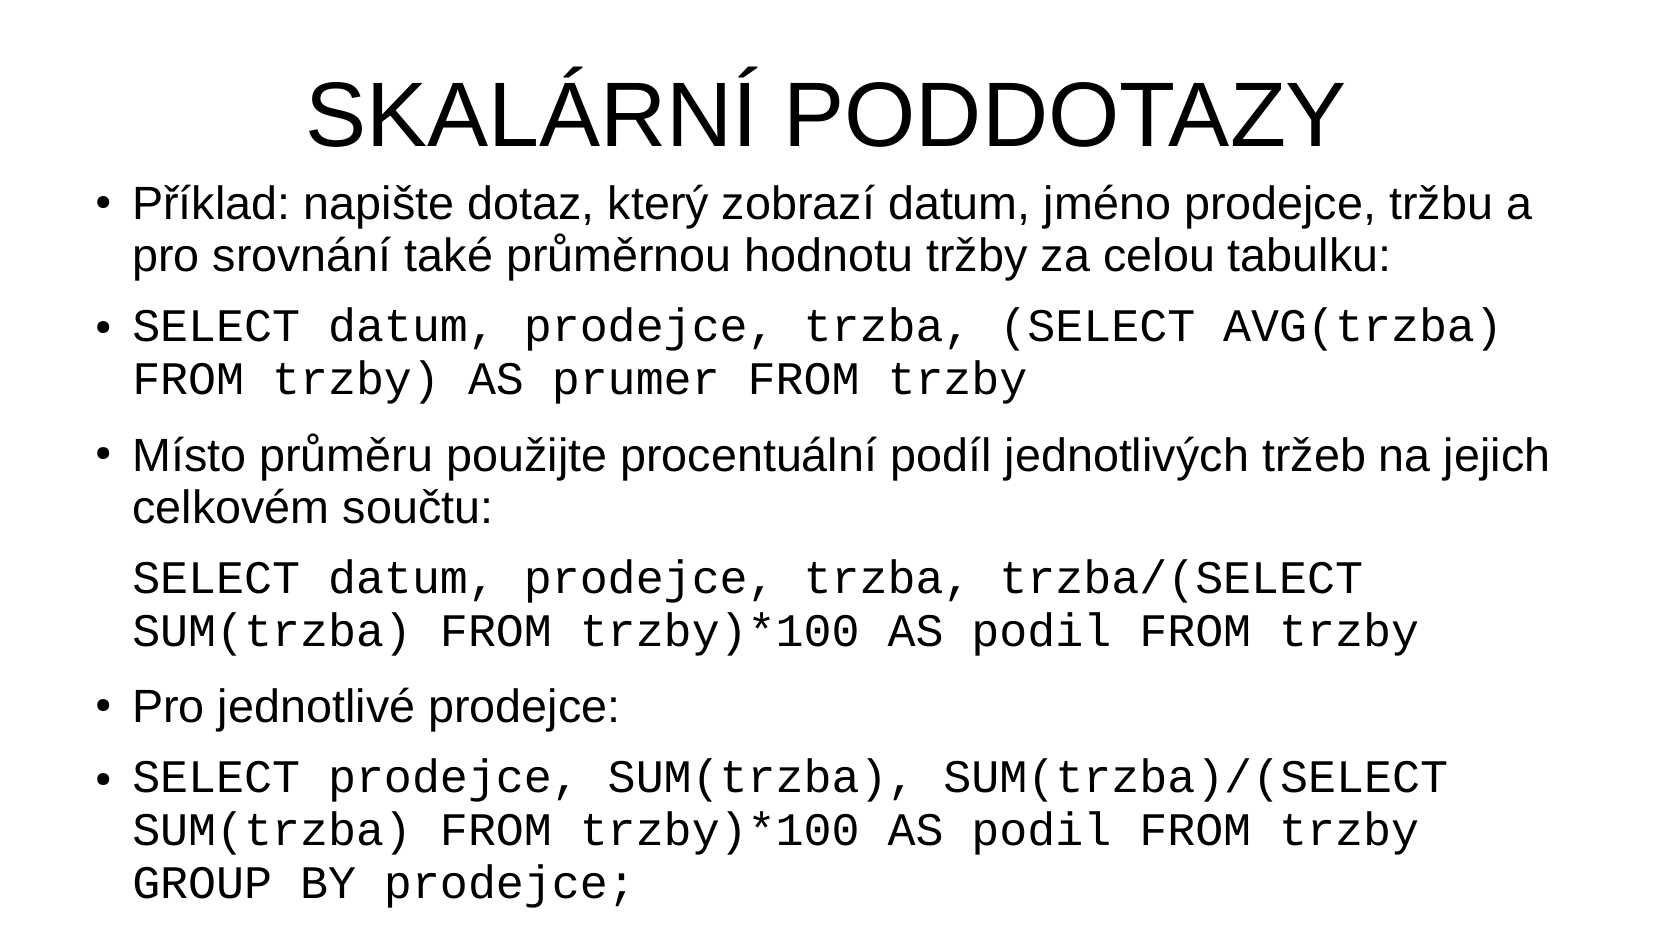

# SKALÁRNÍ PODDOTAZY
Příklad: napište dotaz, který zobrazí datum, jméno prodejce, tržbu a pro srovnání také průměrnou hodnotu tržby za celou tabulku:
SELECT datum, prodejce, trzba, (SELECT AVG(trzba) FROM trzby) AS prumer FROM trzby
Místo průměru použijte procentuální podíl jednotlivých tržeb na jejich celkovém součtu:
SELECT datum, prodejce, trzba, trzba/(SELECT SUM(trzba) FROM trzby)*100 AS podil FROM trzby
Pro jednotlivé prodejce:
SELECT prodejce, SUM(trzba), SUM(trzba)/(SELECT SUM(trzba) FROM trzby)*100 AS podil FROM trzby GROUP BY prodejce;